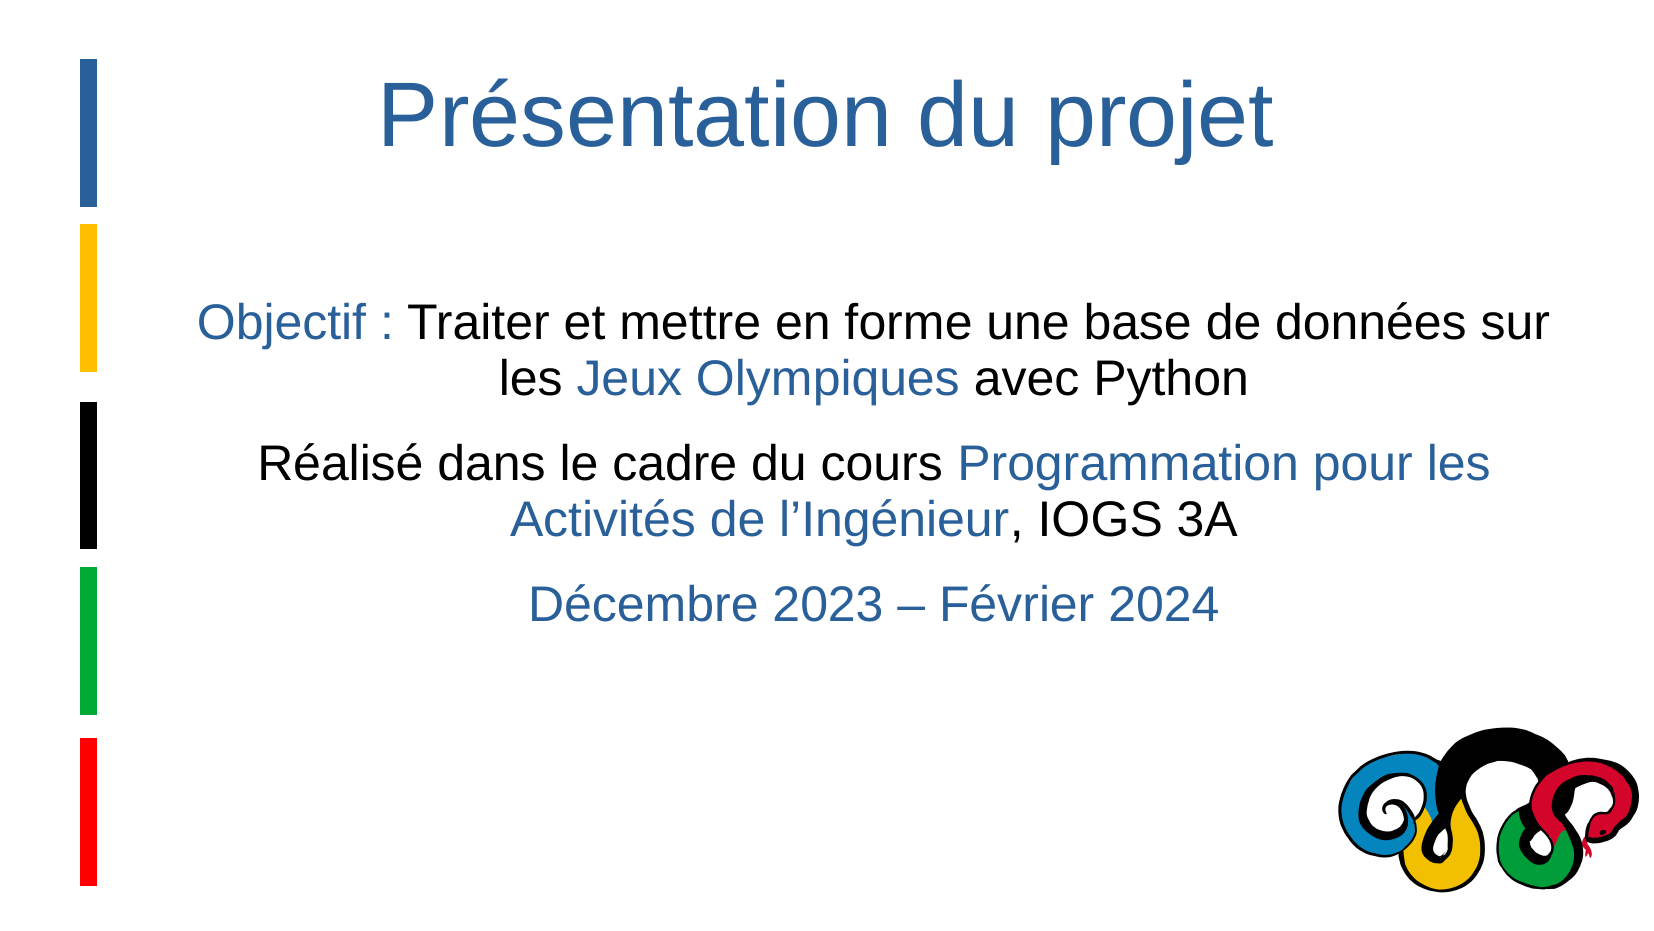

# Présentation du projet
Objectif : Traiter et mettre en forme une base de données sur les Jeux Olympiques avec Python
Réalisé dans le cadre du cours Programmation pour les Activités de l’Ingénieur, IOGS 3A
Décembre 2023 – Février 2024